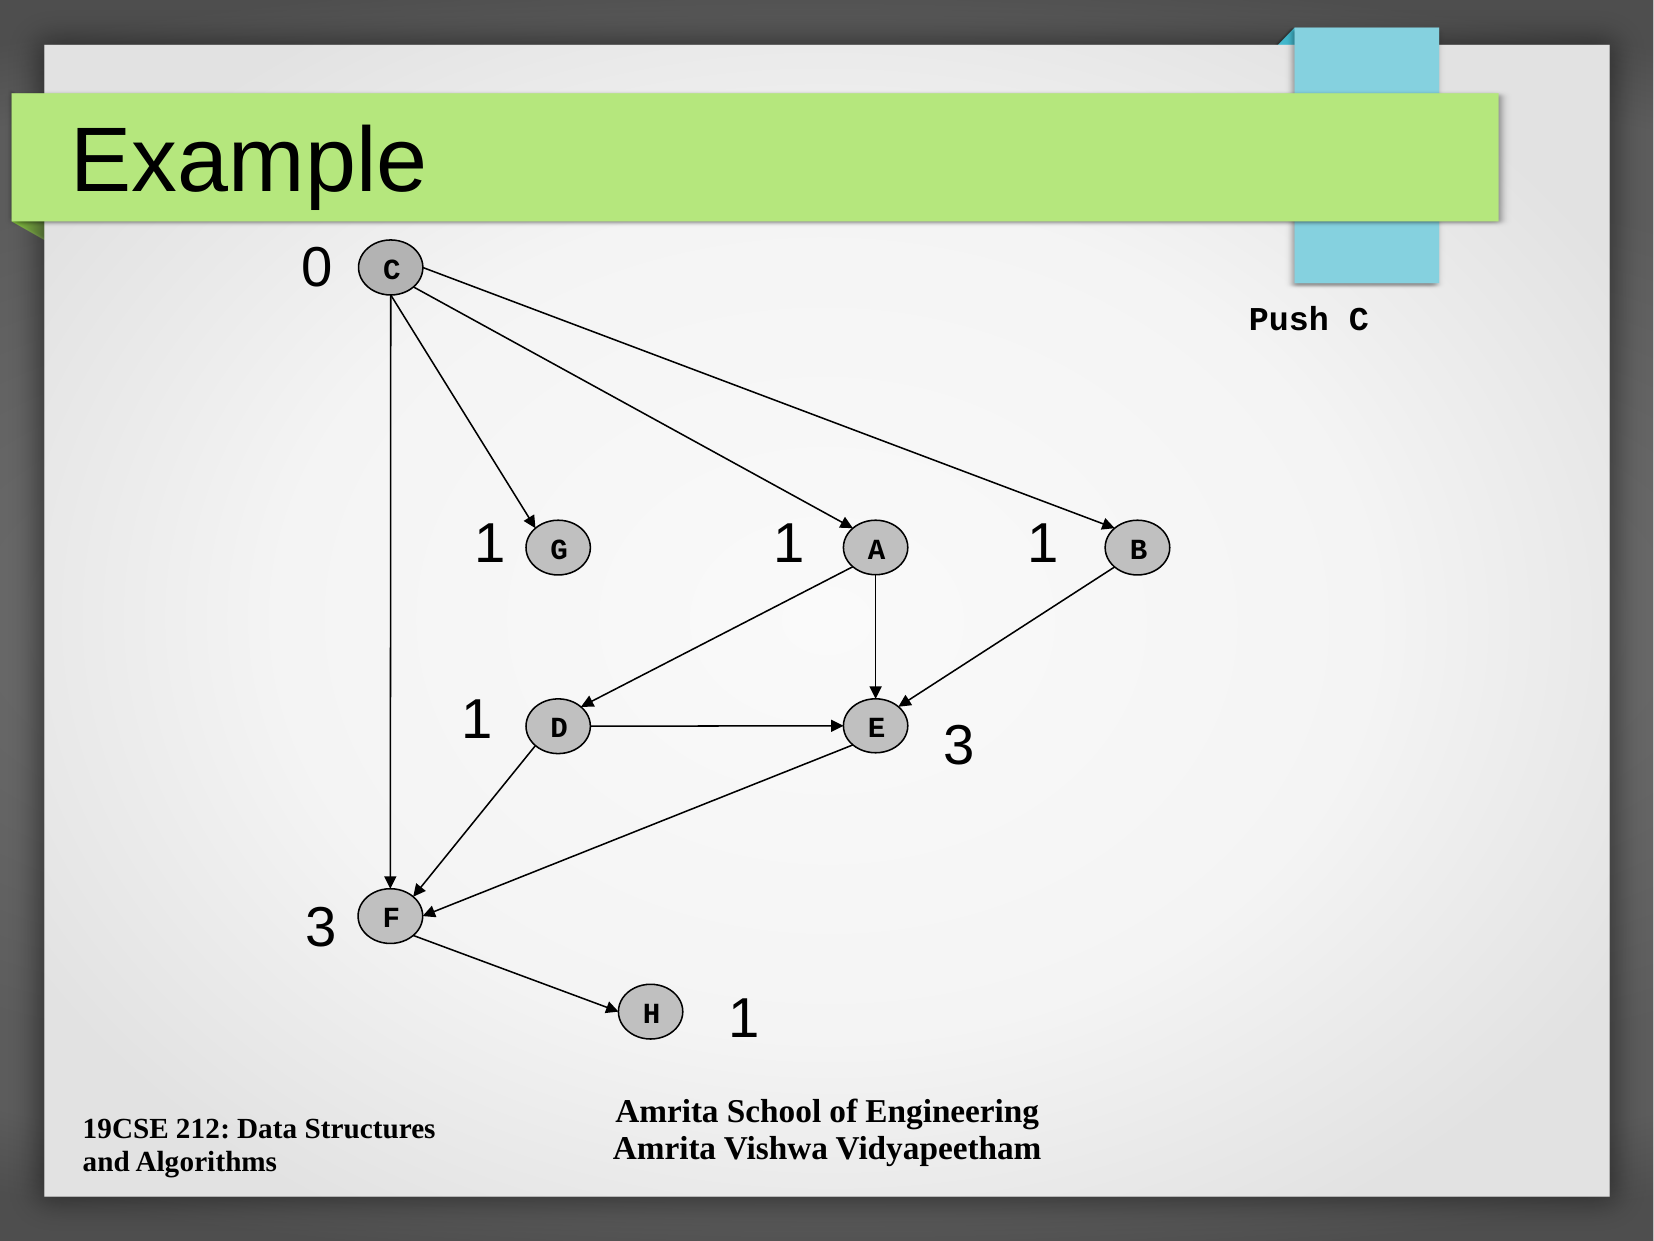

# Example
0
C
Push C
1
1
1
G
A
B
1
D
E
3
3
F
1
H